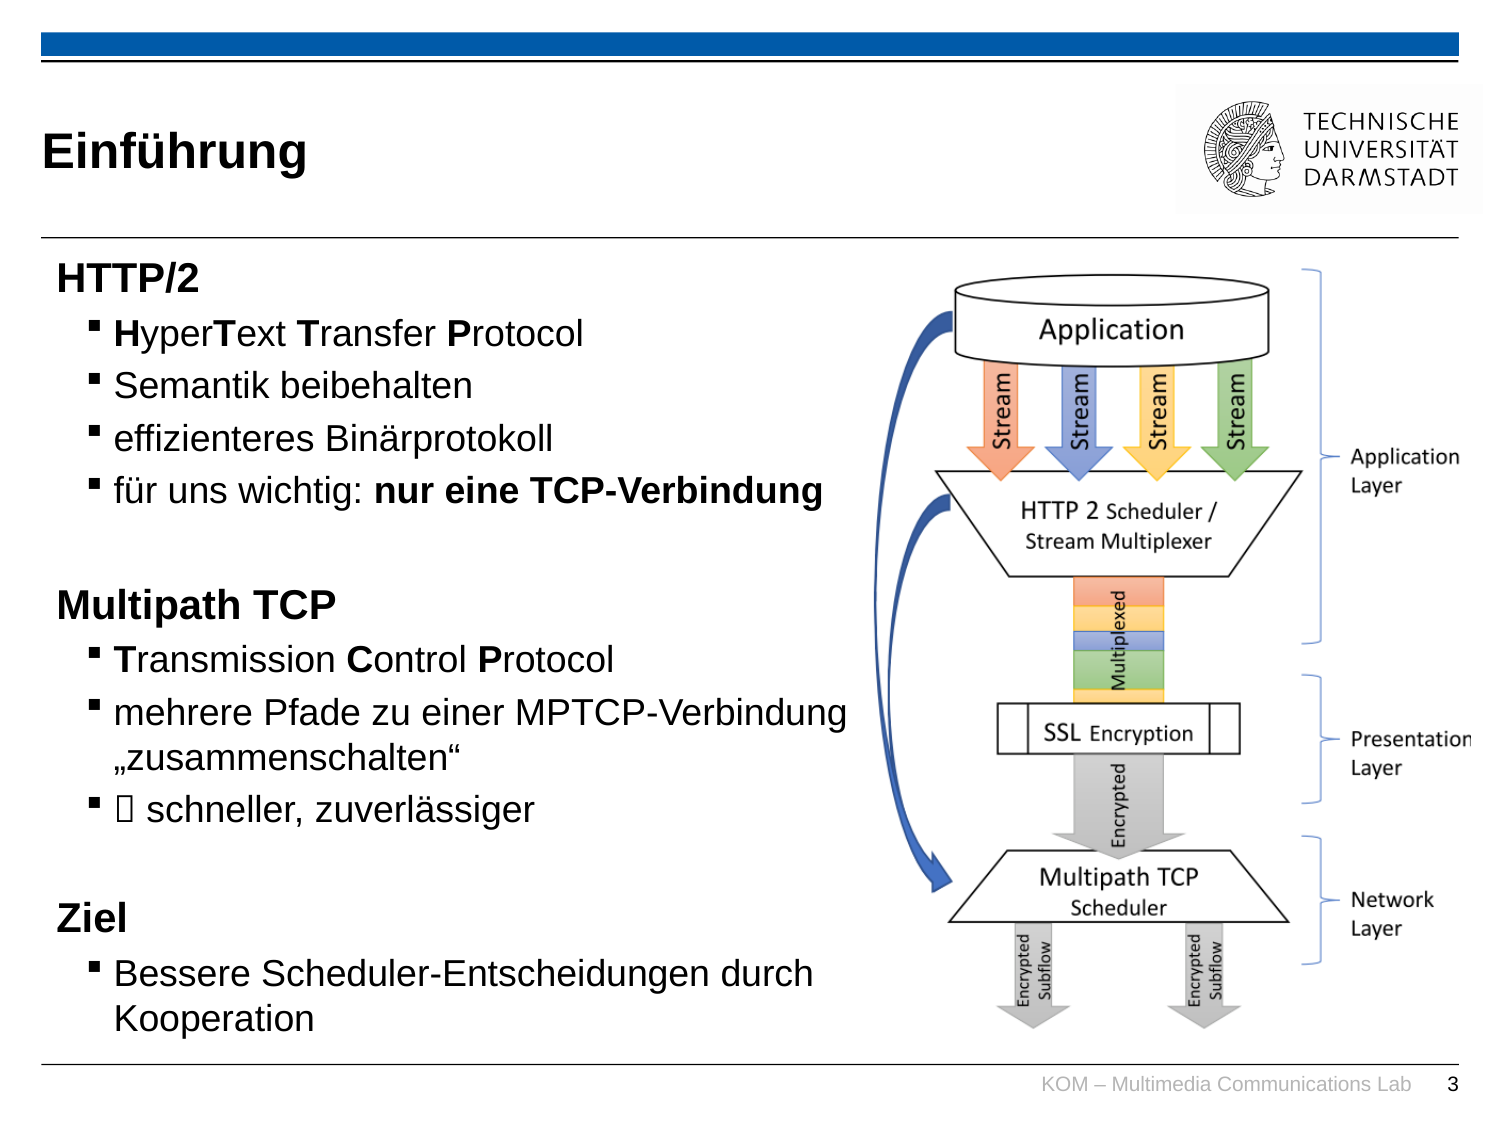

Einführung
# HTTP/2
HyperText Transfer Protocol
Semantik beibehalten
effizienteres Binärprotokoll
für uns wichtig: nur eine TCP-Verbindung
Multipath TCP
Transmission Control Protocol
mehrere Pfade zu einer MPTCP-Verbindung „zusammenschalten“
 schneller, zuverlässiger
Ziel
Bessere Scheduler-Entscheidungen durch Kooperation